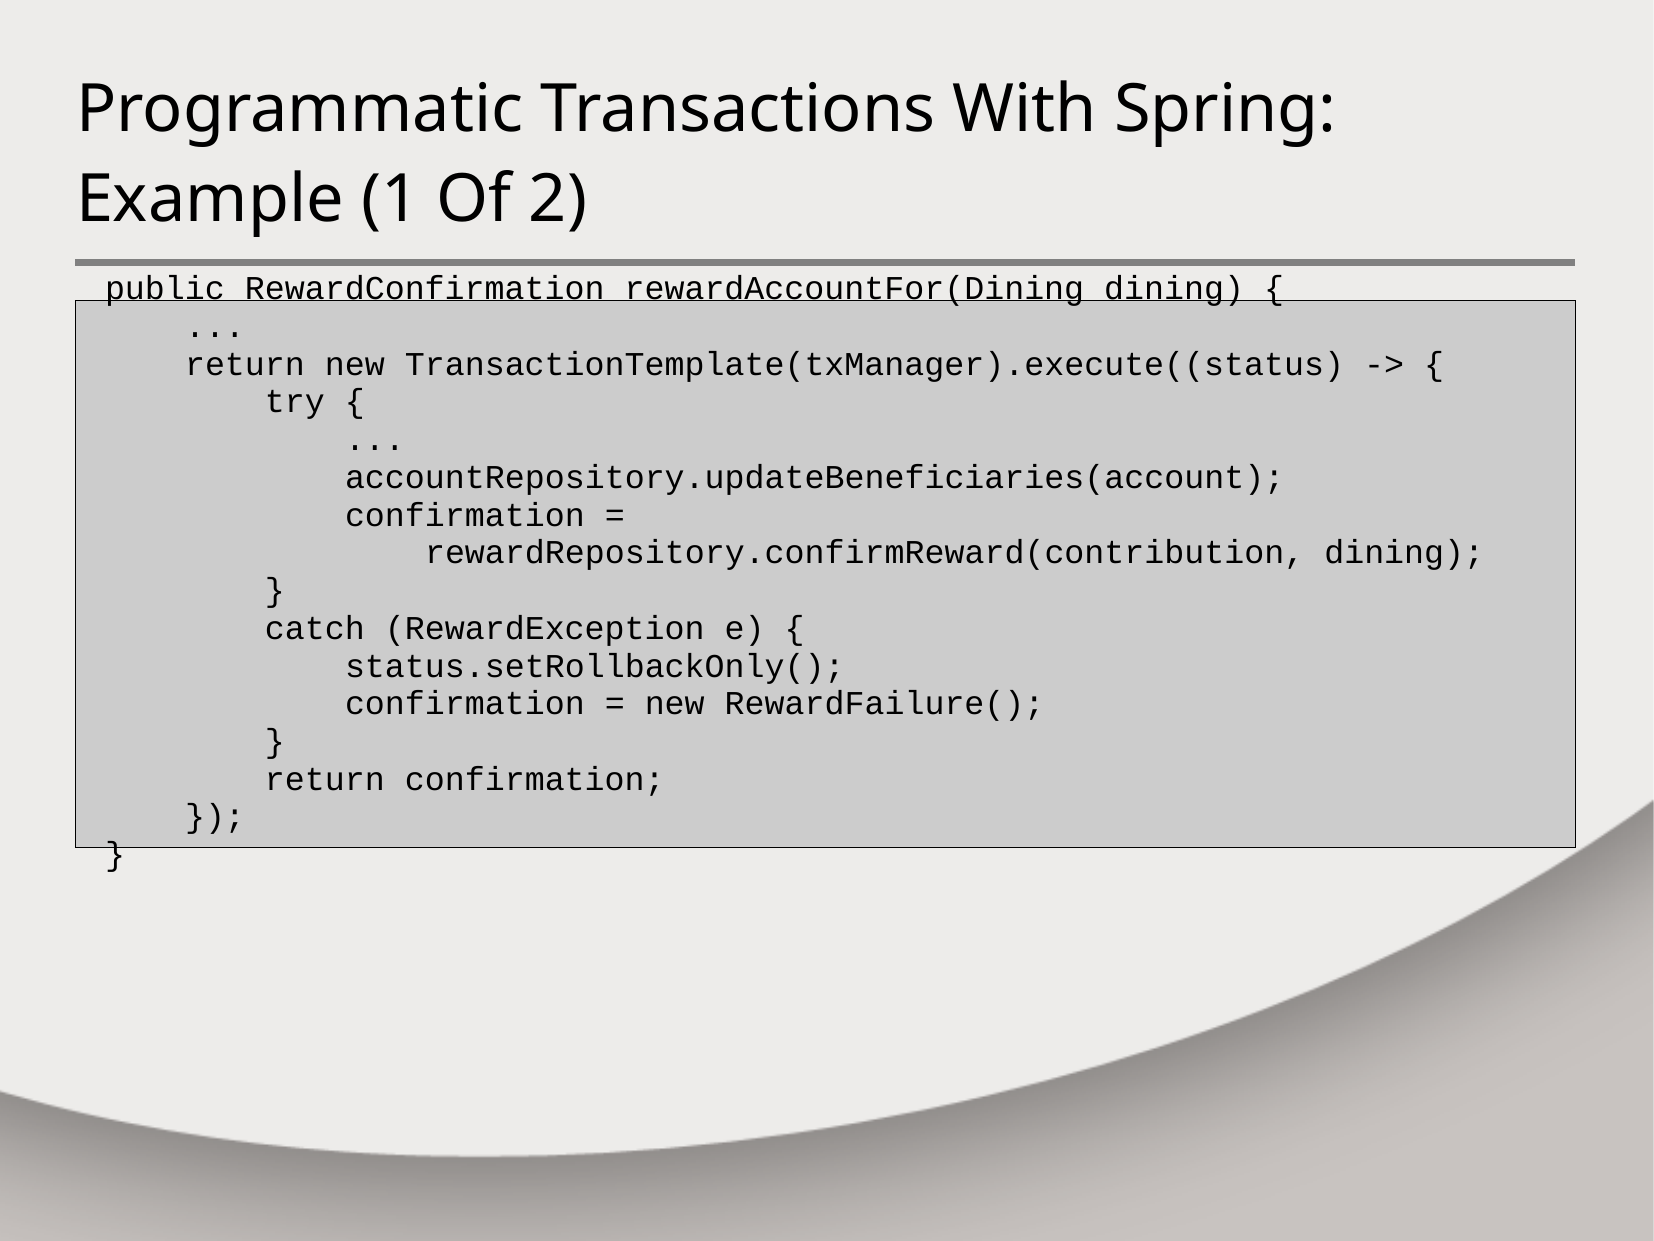

# Programmatic Transactions With Spring: Example (1 Of 2)
public RewardConfirmation rewardAccountFor(Dining dining) {
 ...
 return new TransactionTemplate(txManager).execute((status) -> {
 try {
 ...
 accountRepository.updateBeneficiaries(account);
 confirmation =
 rewardRepository.confirmReward(contribution, dining);
 }
 catch (RewardException e) {
 status.setRollbackOnly();
 confirmation = new RewardFailure();
 }
 return confirmation;
 });
}